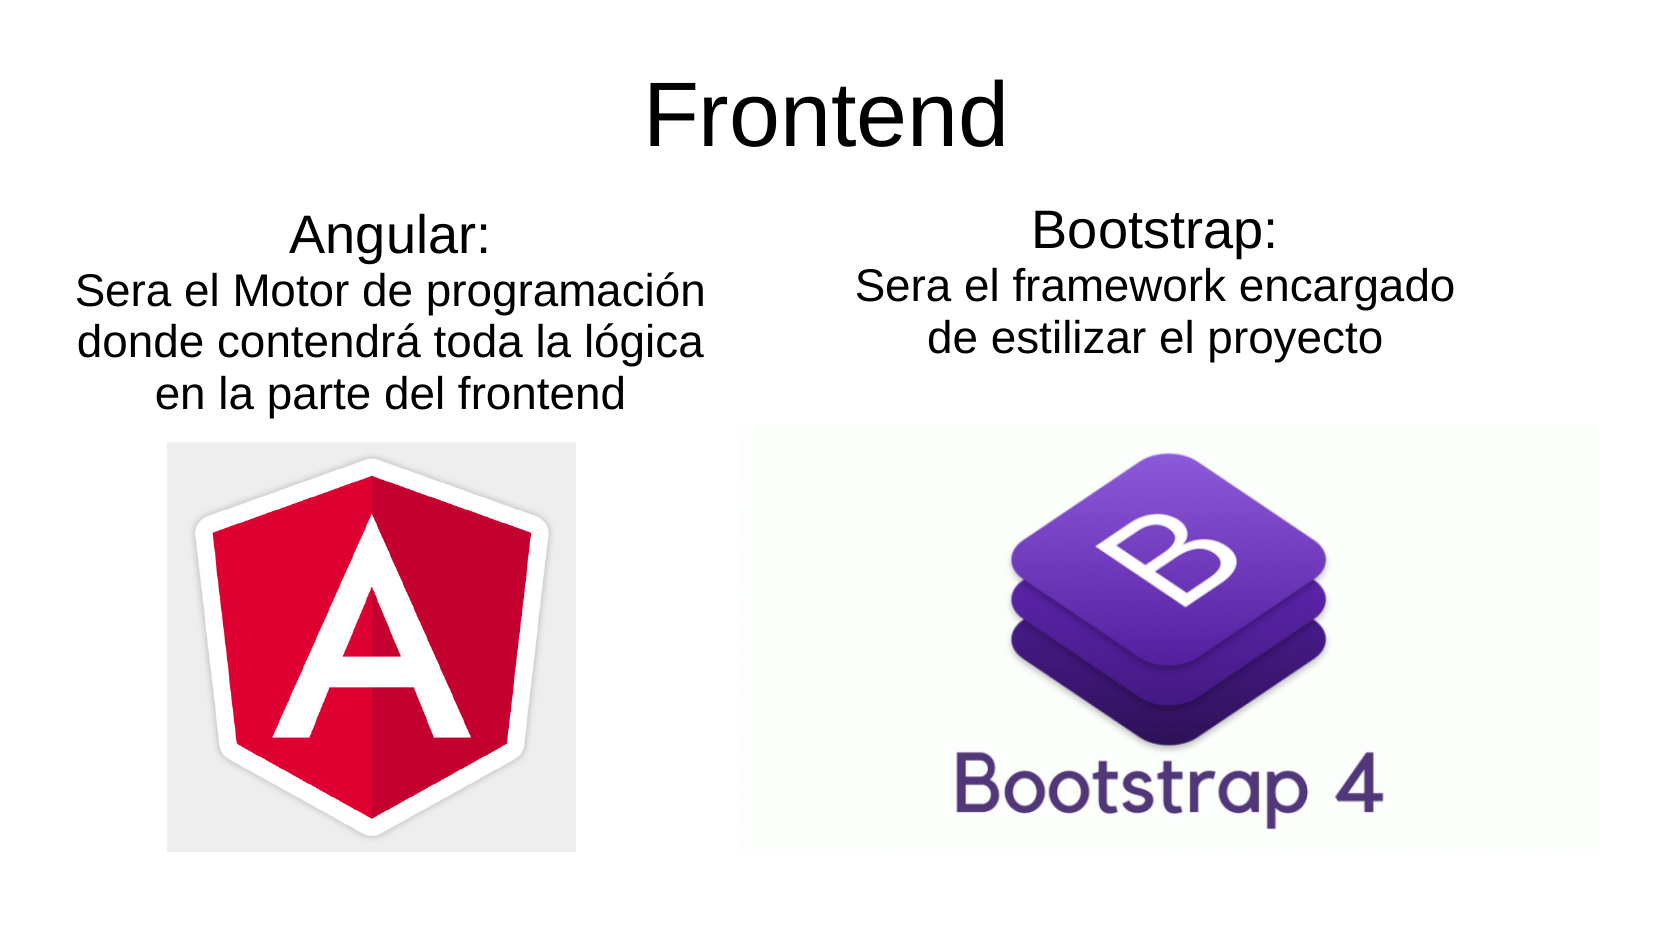

# Frontend
Bootstrap:
Sera el framework encargado de estilizar el proyecto
Angular:
Sera el Motor de programación donde contendrá toda la lógica en la parte del frontend